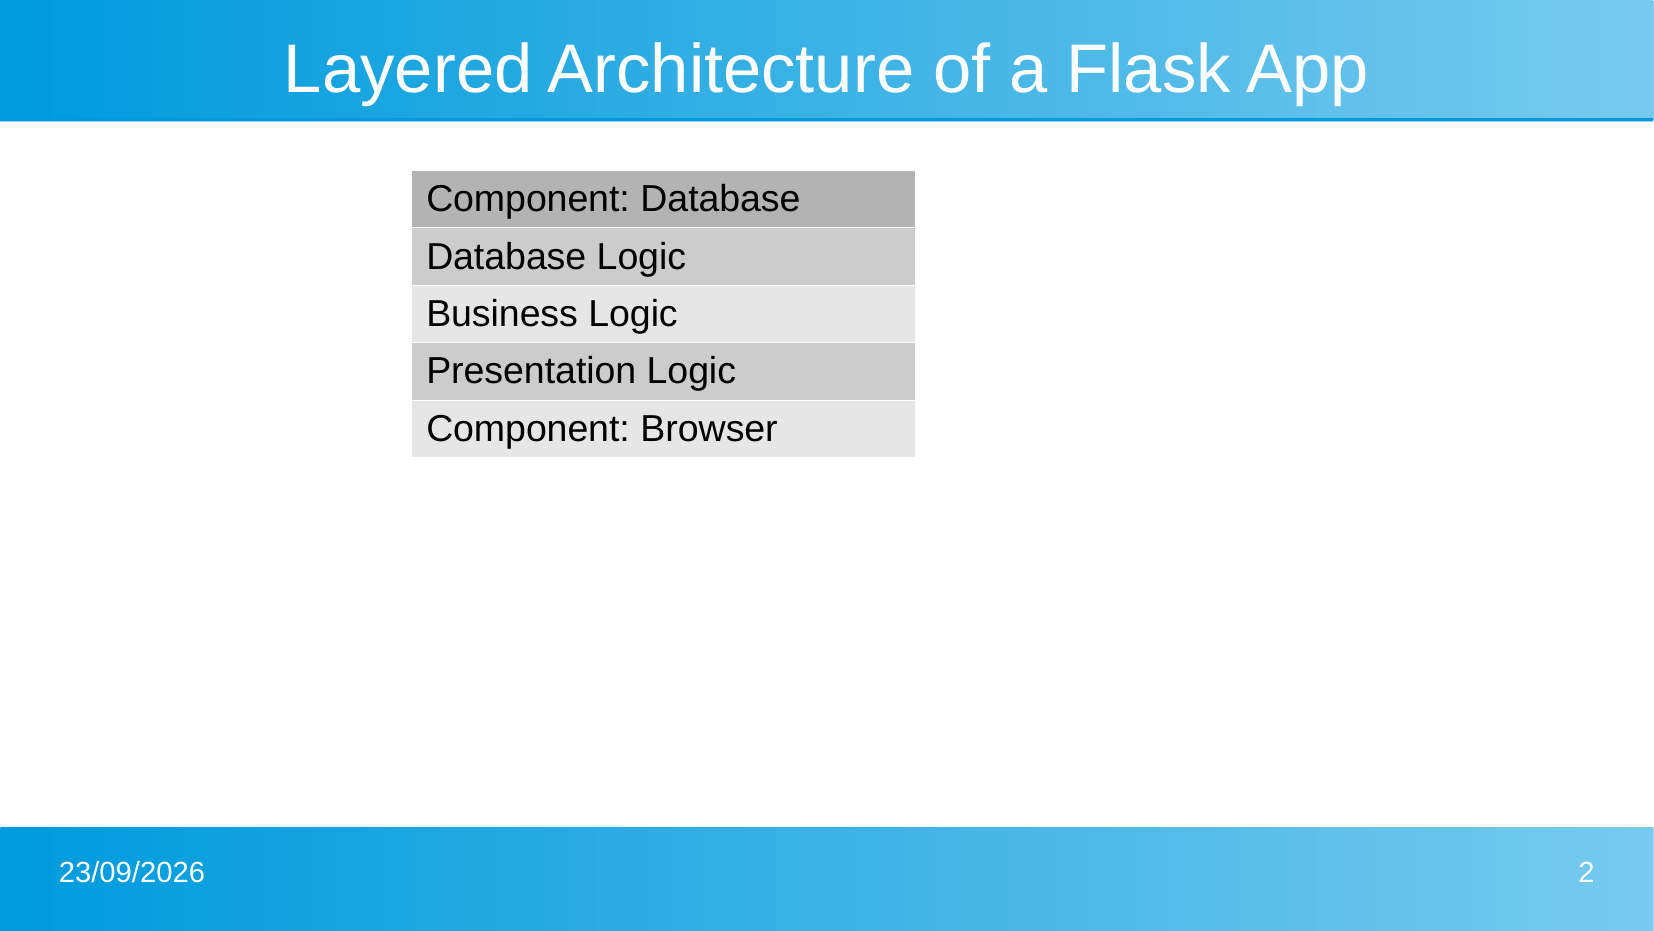

# Layered Architecture of a Flask App
| Component: Database |
| --- |
| Database Logic |
| Business Logic |
| Presentation Logic |
| Component: Browser |
2